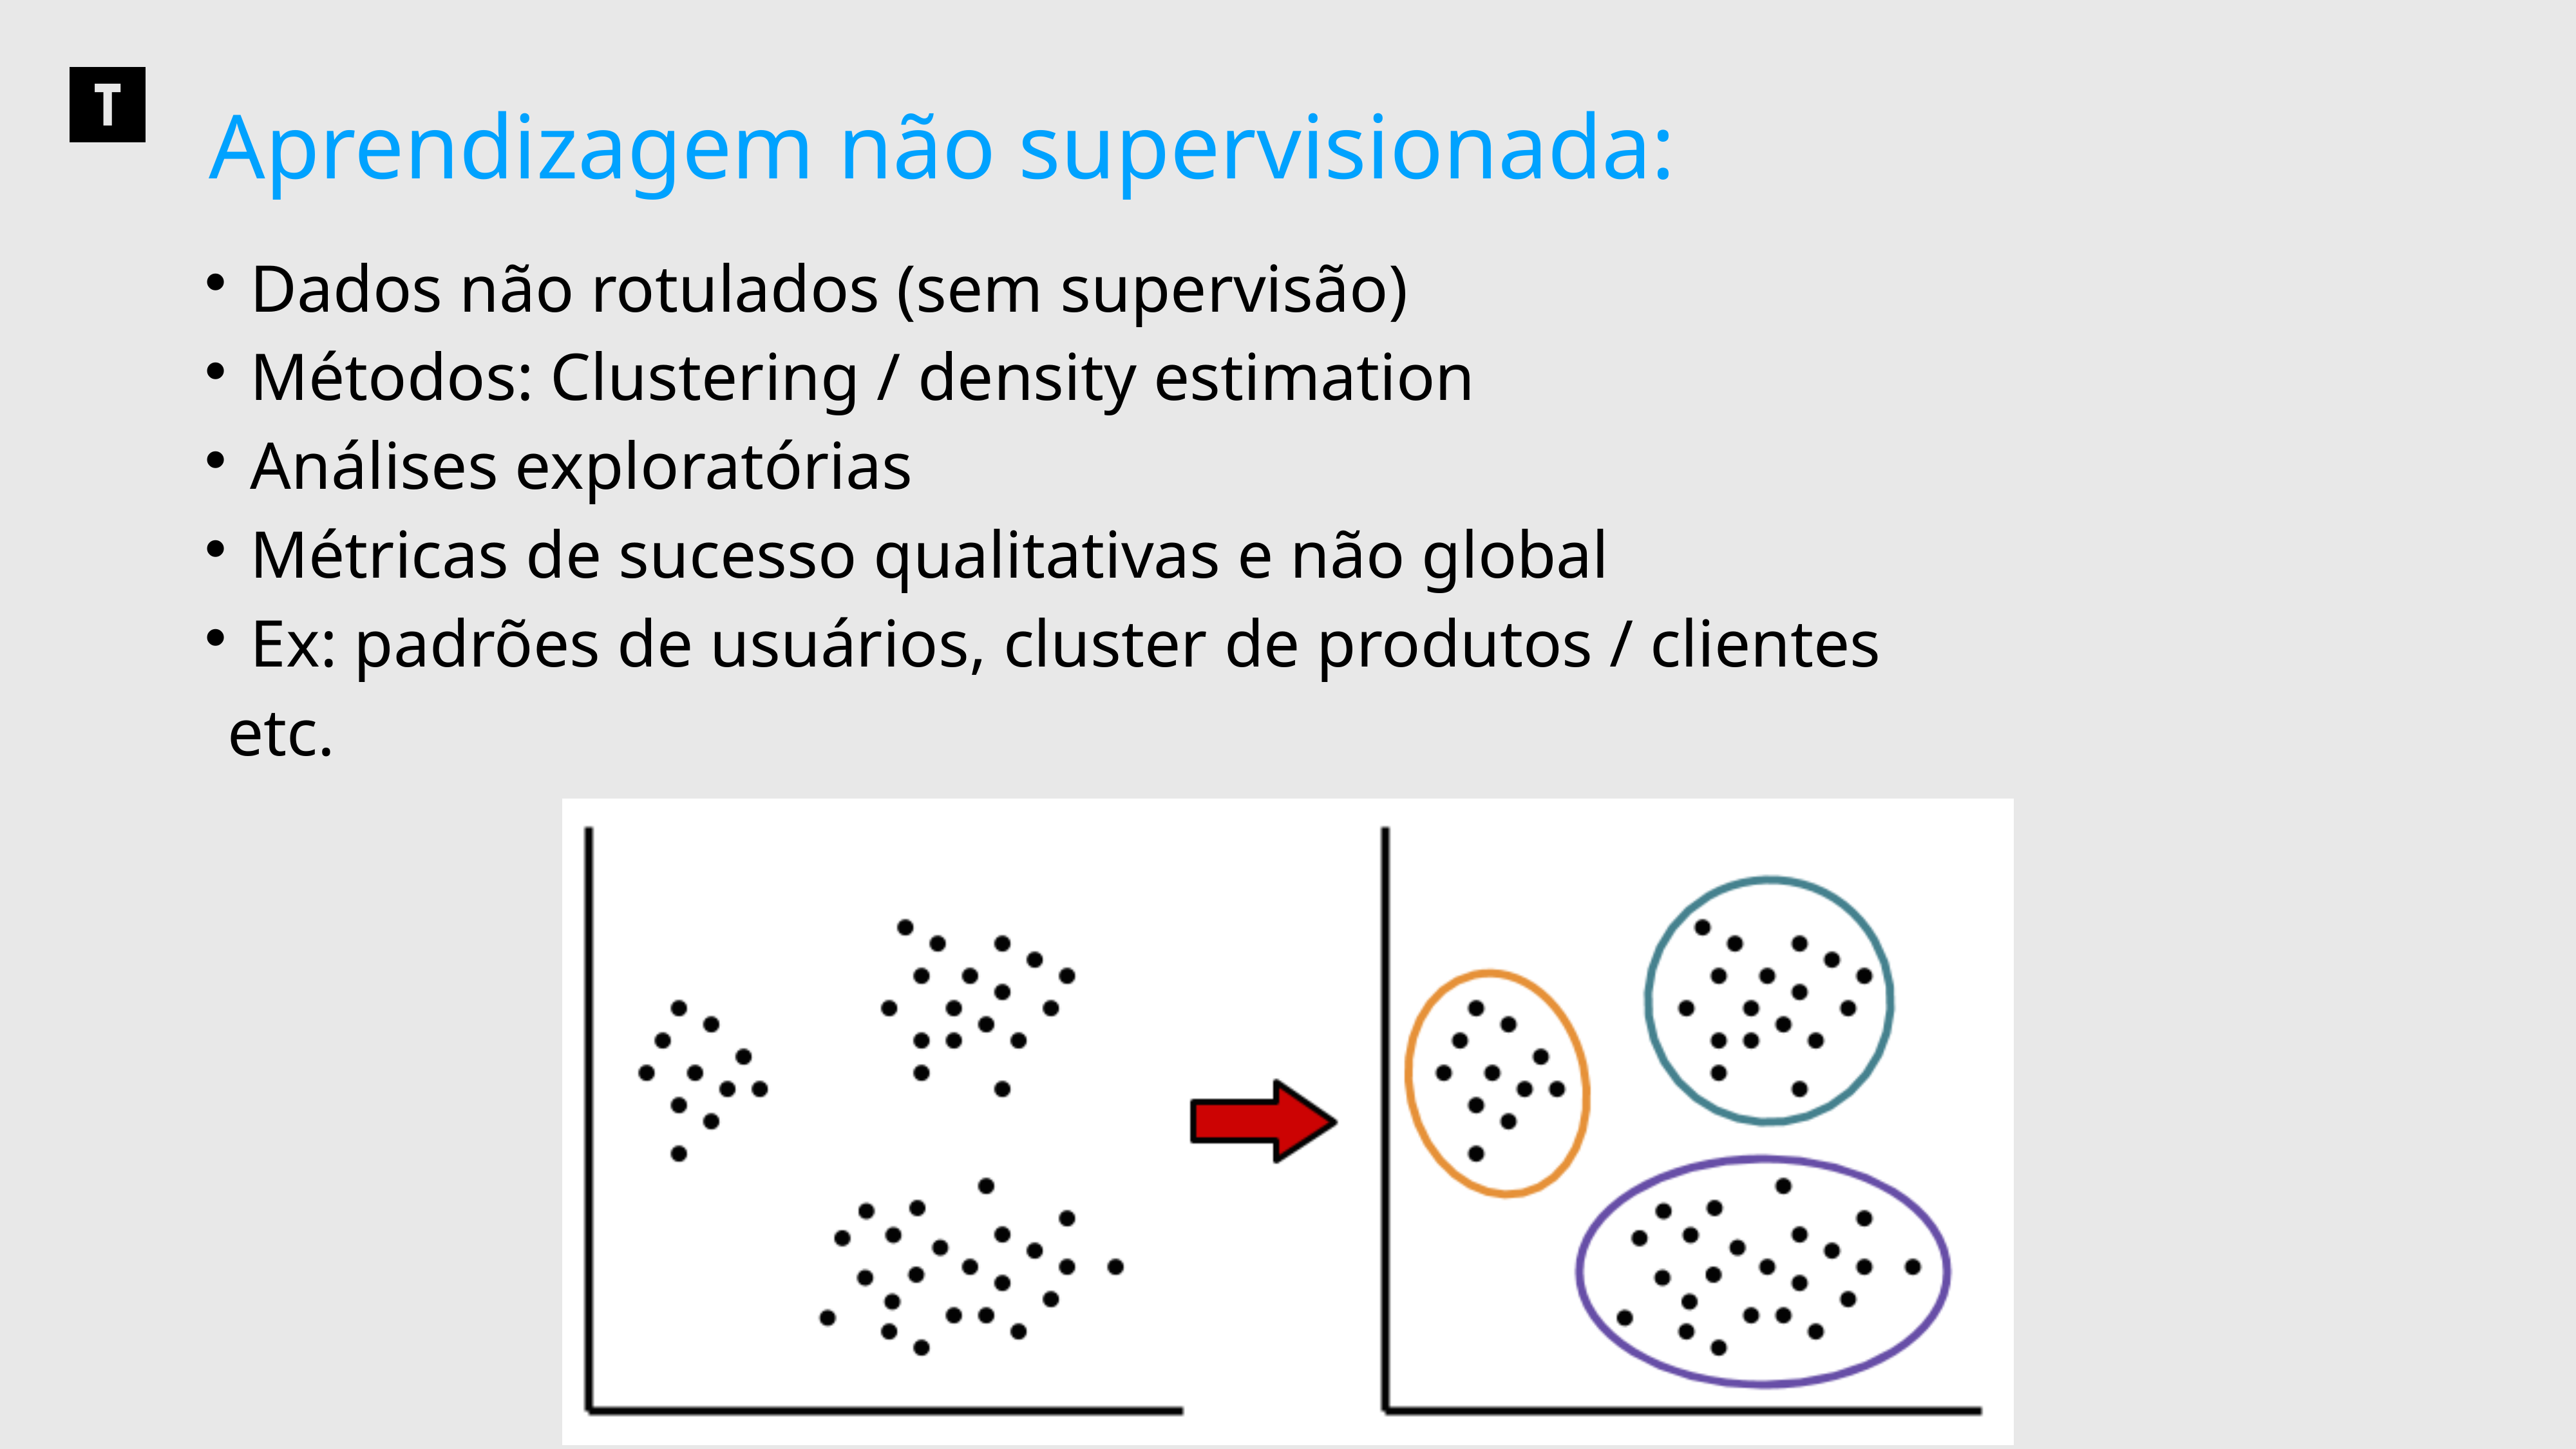

Aprendizagem não supervisionada:
 Dados não rotulados (sem supervisão)
 Métodos: Clustering / density estimation
 Análises exploratórias
 Métricas de sucesso qualitativas e não global
 Ex: padrões de usuários, cluster de produtos / clientes etc.